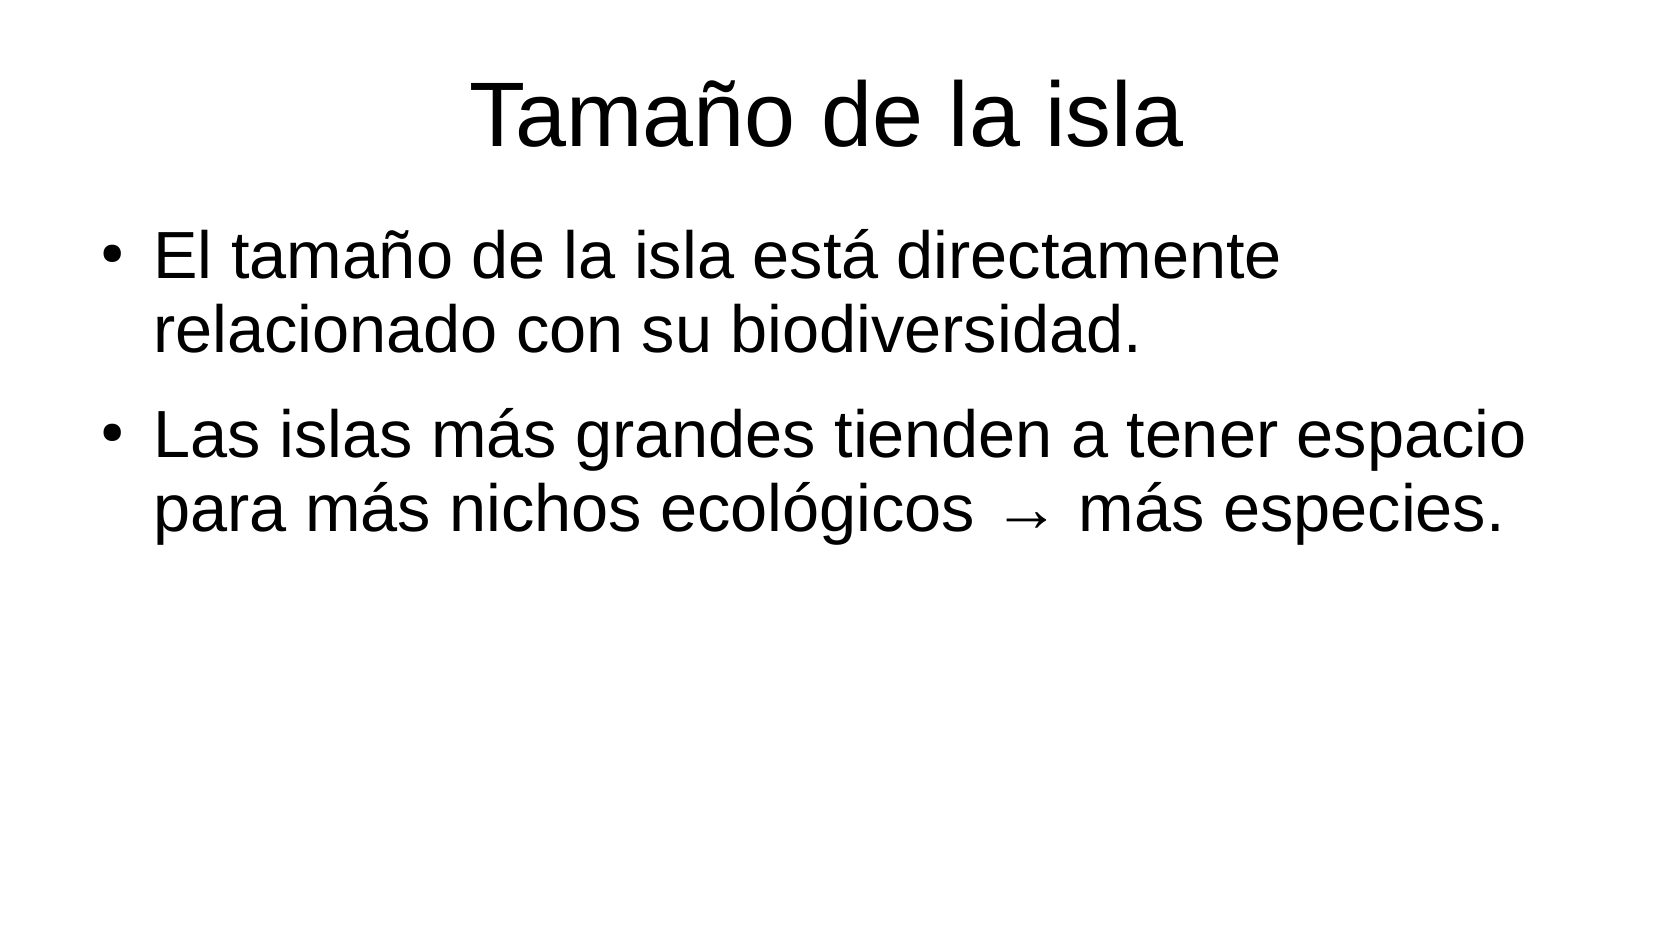

# Tamaño de la isla
El tamaño de la isla está directamente relacionado con su biodiversidad.
Las islas más grandes tienden a tener espacio para más nichos ecológicos → más especies.